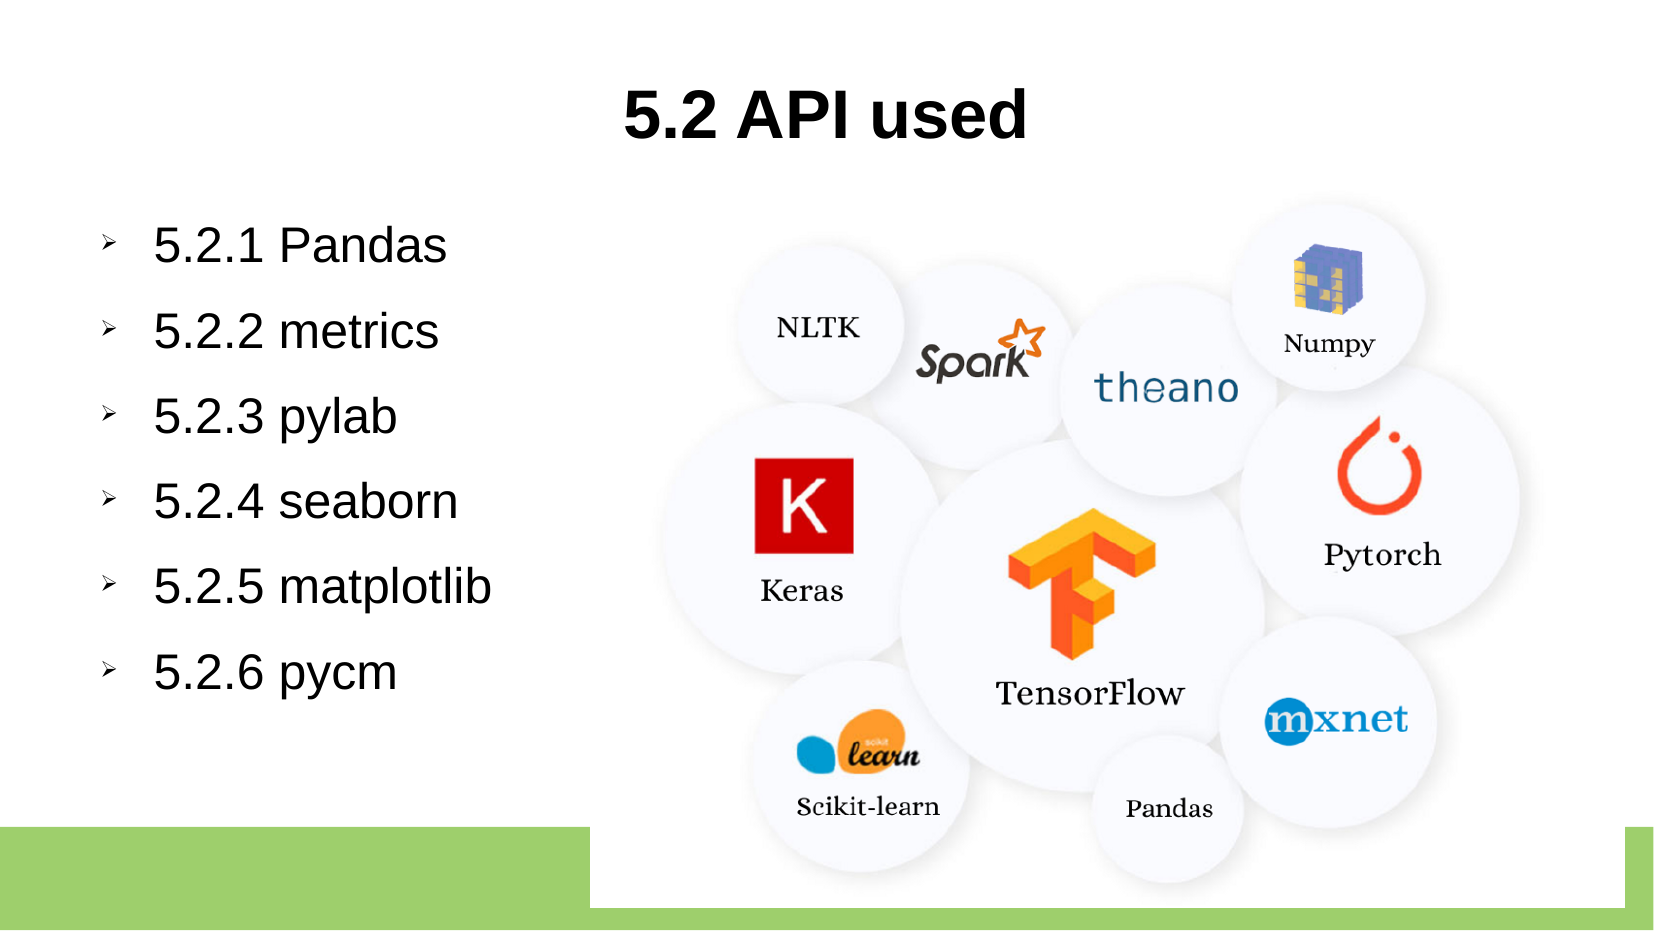

# 5.2 API used
5.2.1 Pandas
5.2.2 metrics
5.2.3 pylab
5.2.4 seaborn
5.2.5 matplotlib
5.2.6 pycm